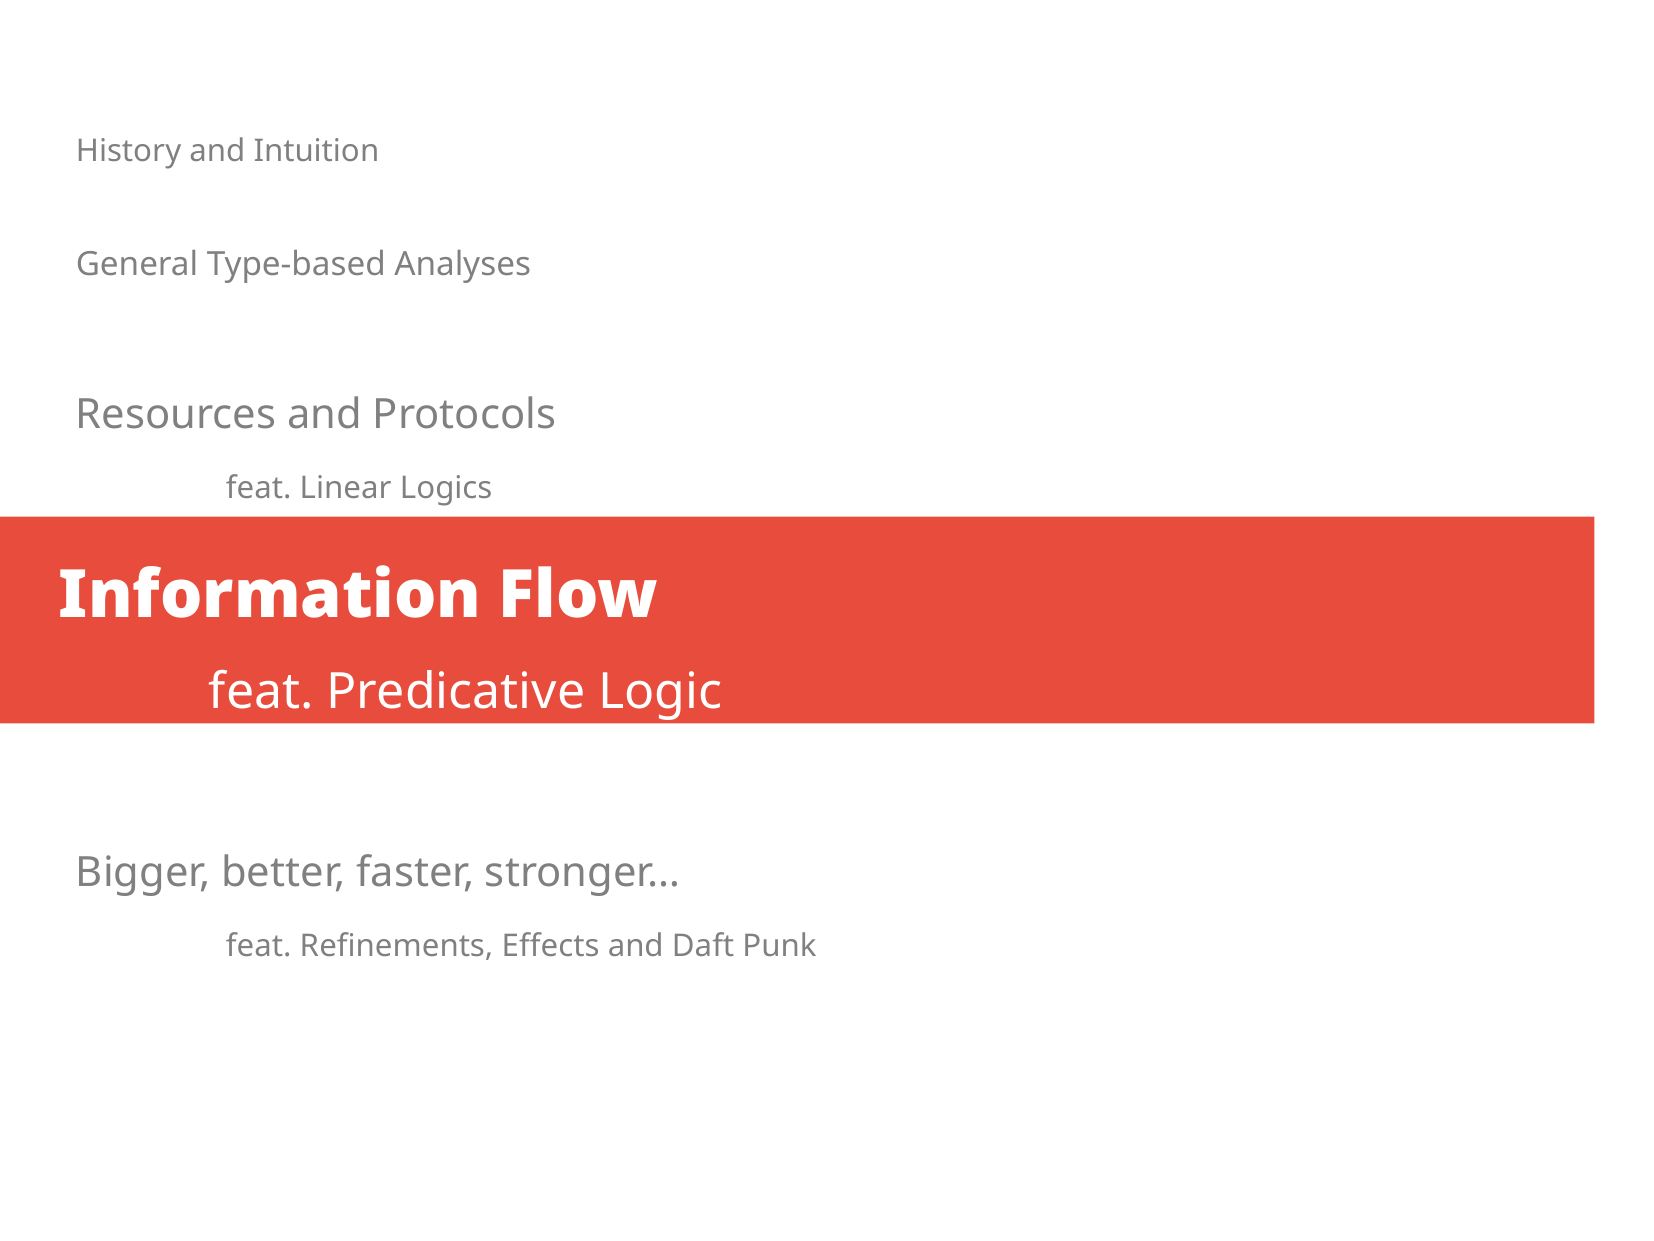

History and Intuition
General Type-based Analyses
Resources and Protocols
 		feat. Linear Logics
Bigger, better, faster, stronger…
		feat. Refinements, Effects and Daft Punk
# Information Flow feat. Predicative Logic